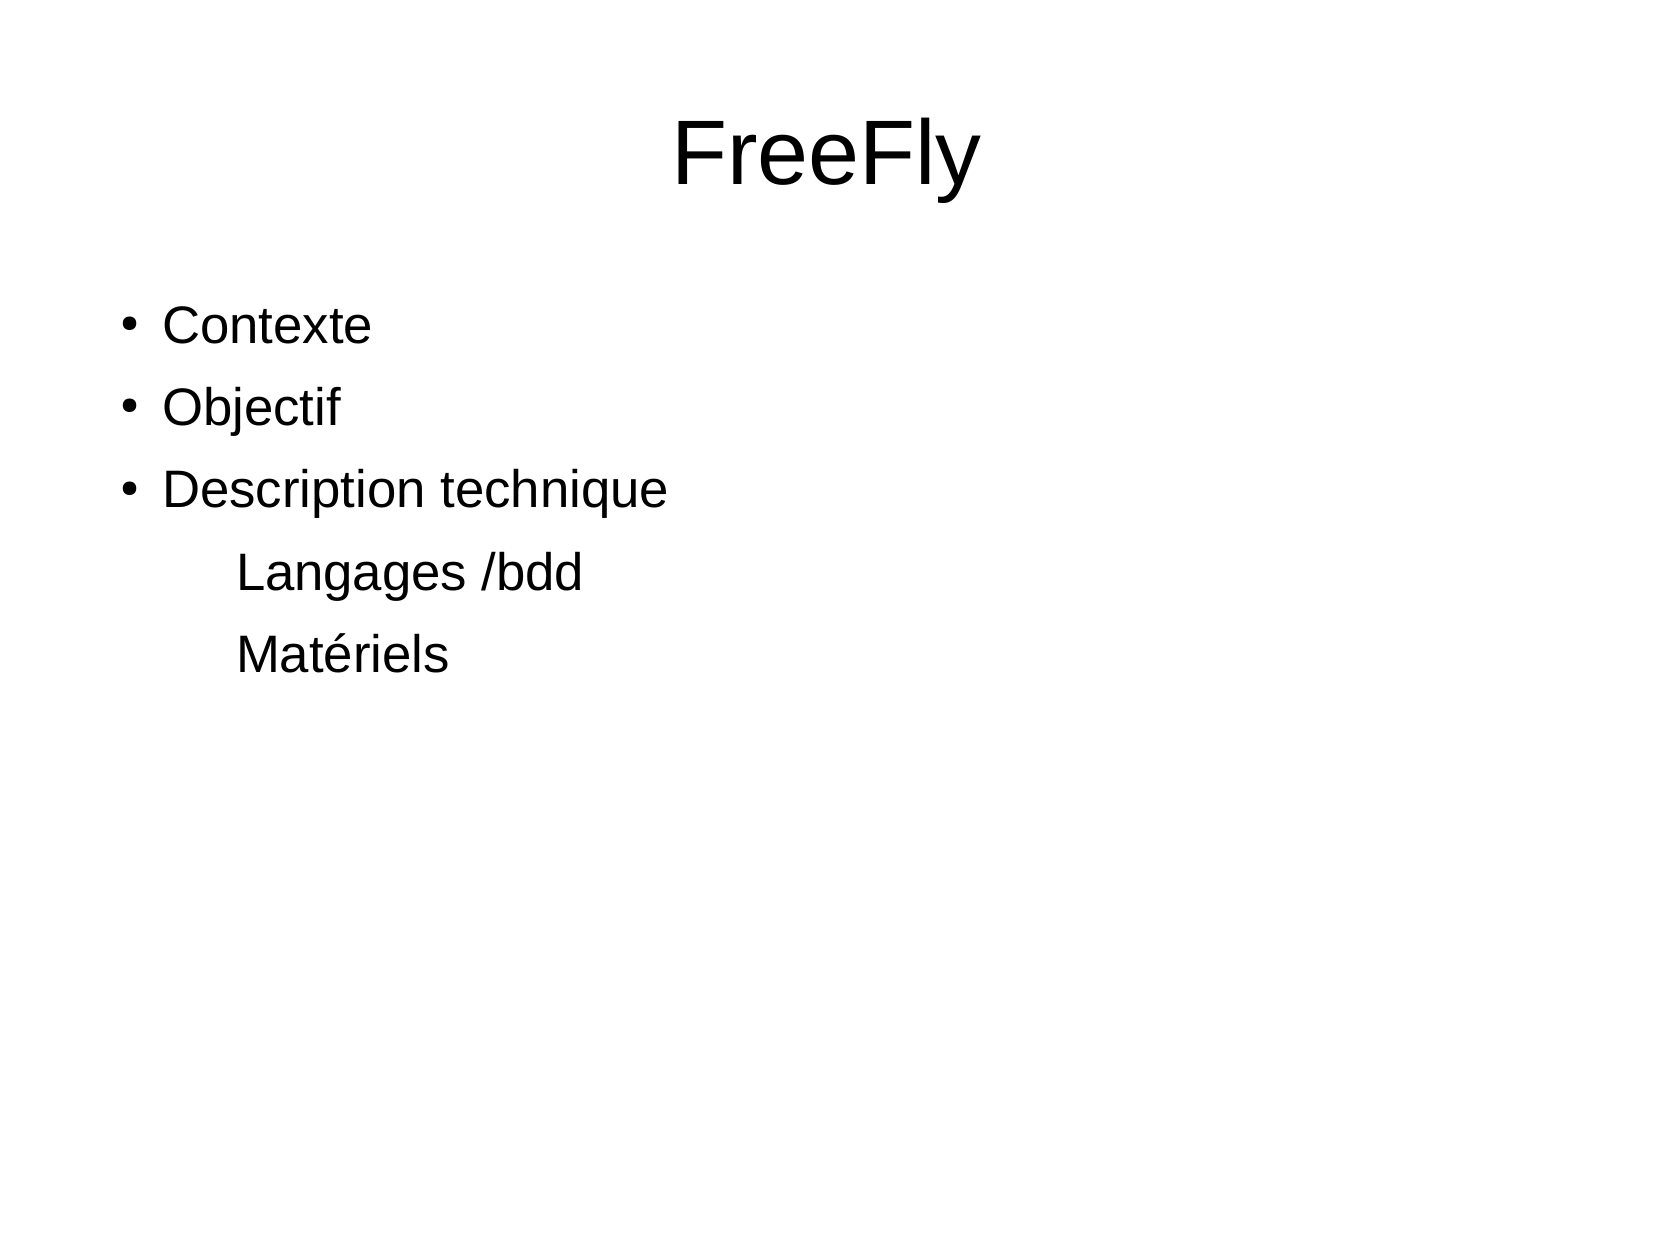

# FreeFly
Contexte
Objectif
Description technique
 Langages /bdd
 Matériels